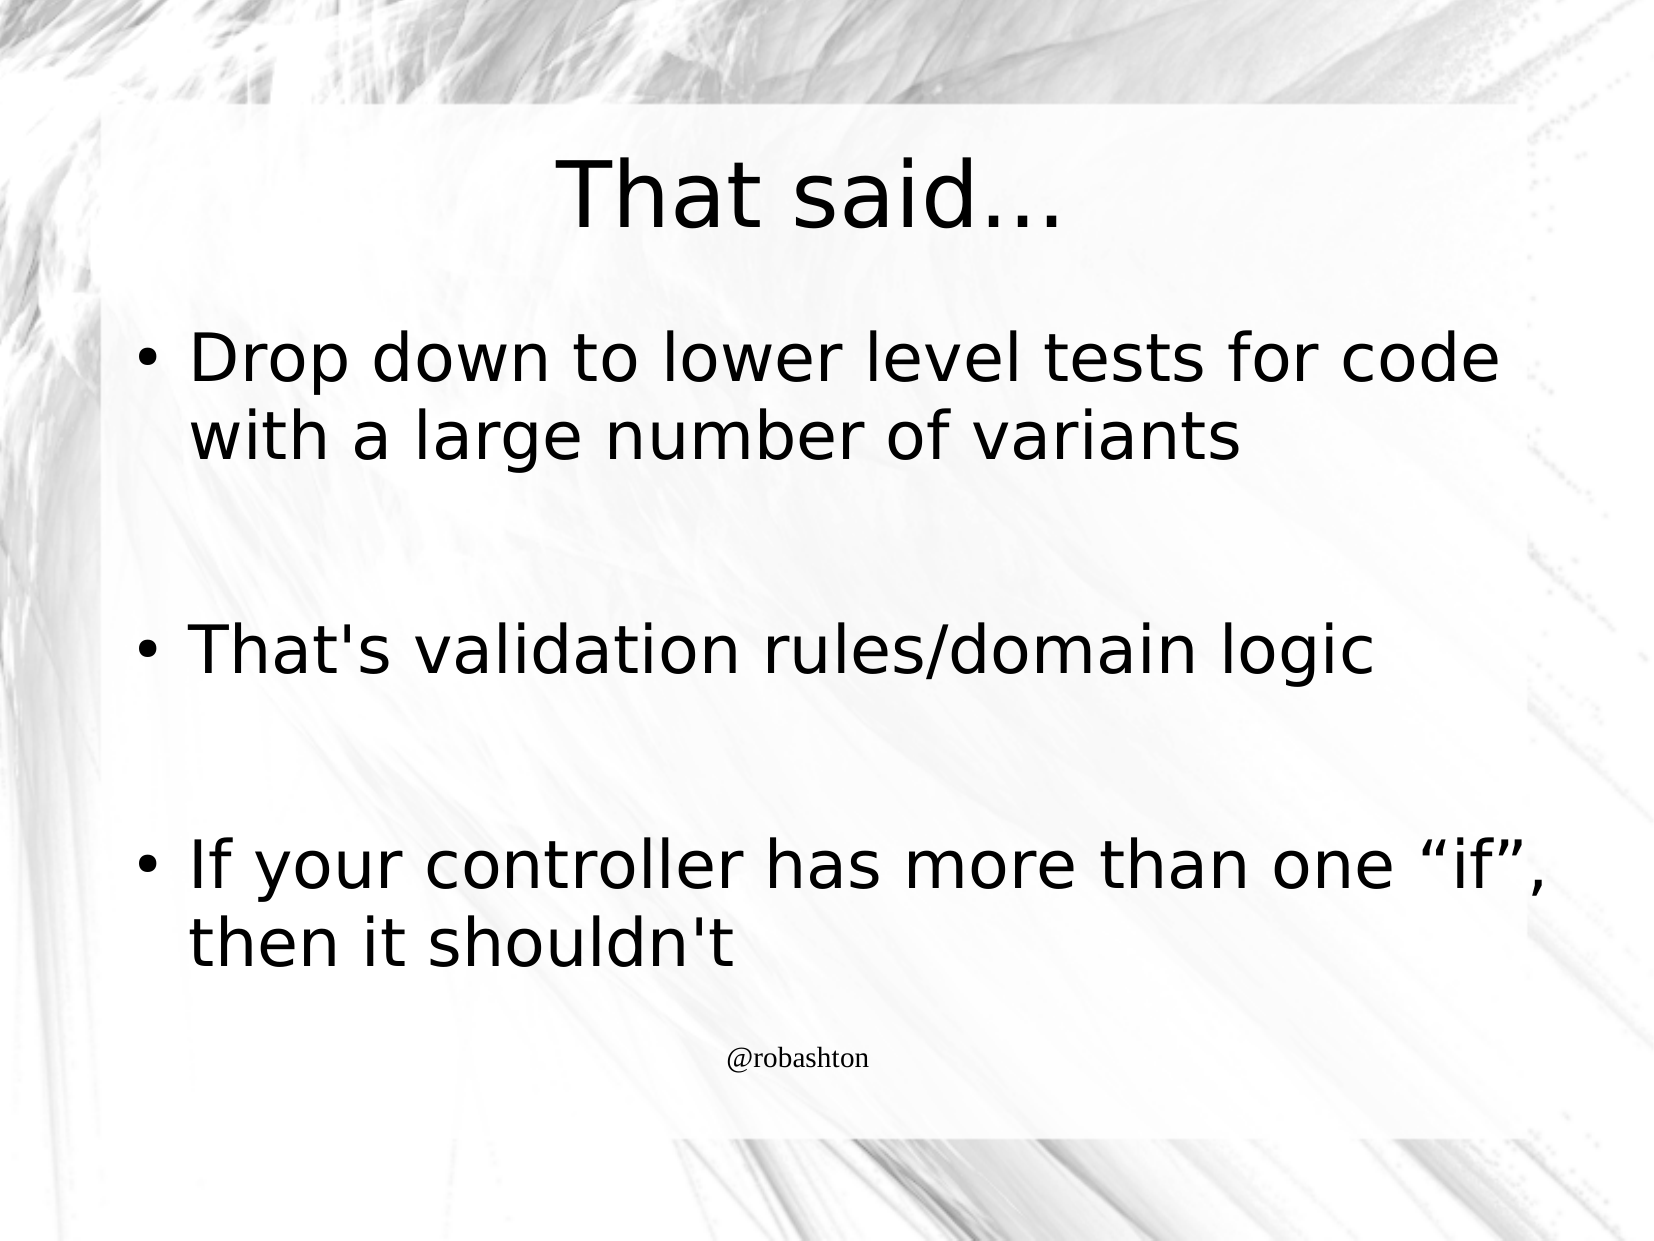

# That said...
Drop down to lower level tests for code with a large number of variants
That's validation rules/domain logic
If your controller has more than one “if”, then it shouldn't
@robashton